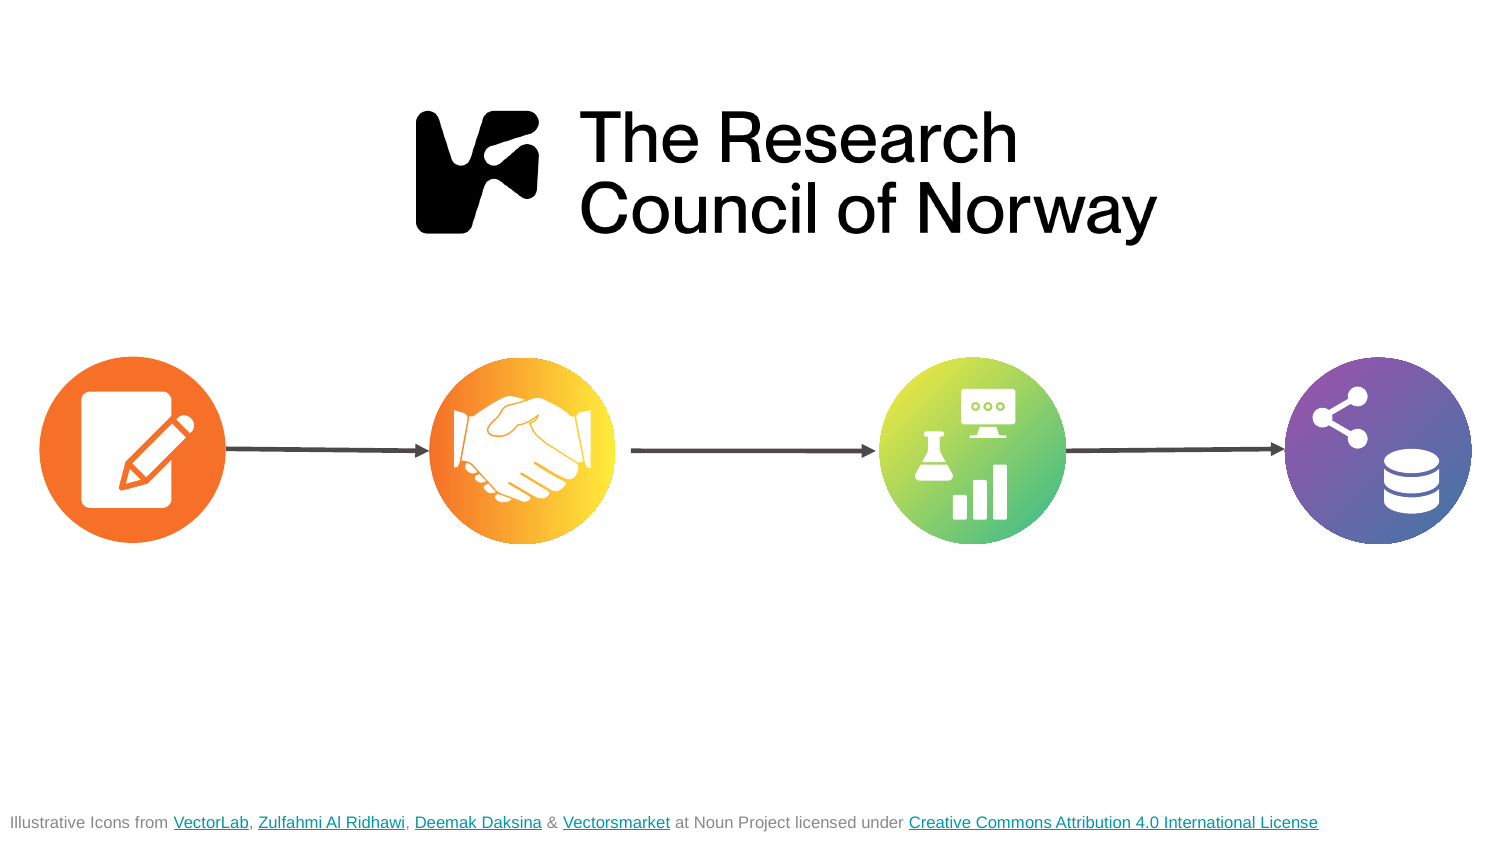

Illustrative Icons from VectorLab, Zulfahmi Al Ridhawi, Deemak Daksina & Vectorsmarket at Noun Project licensed under Creative Commons Attribution 4.0 International License